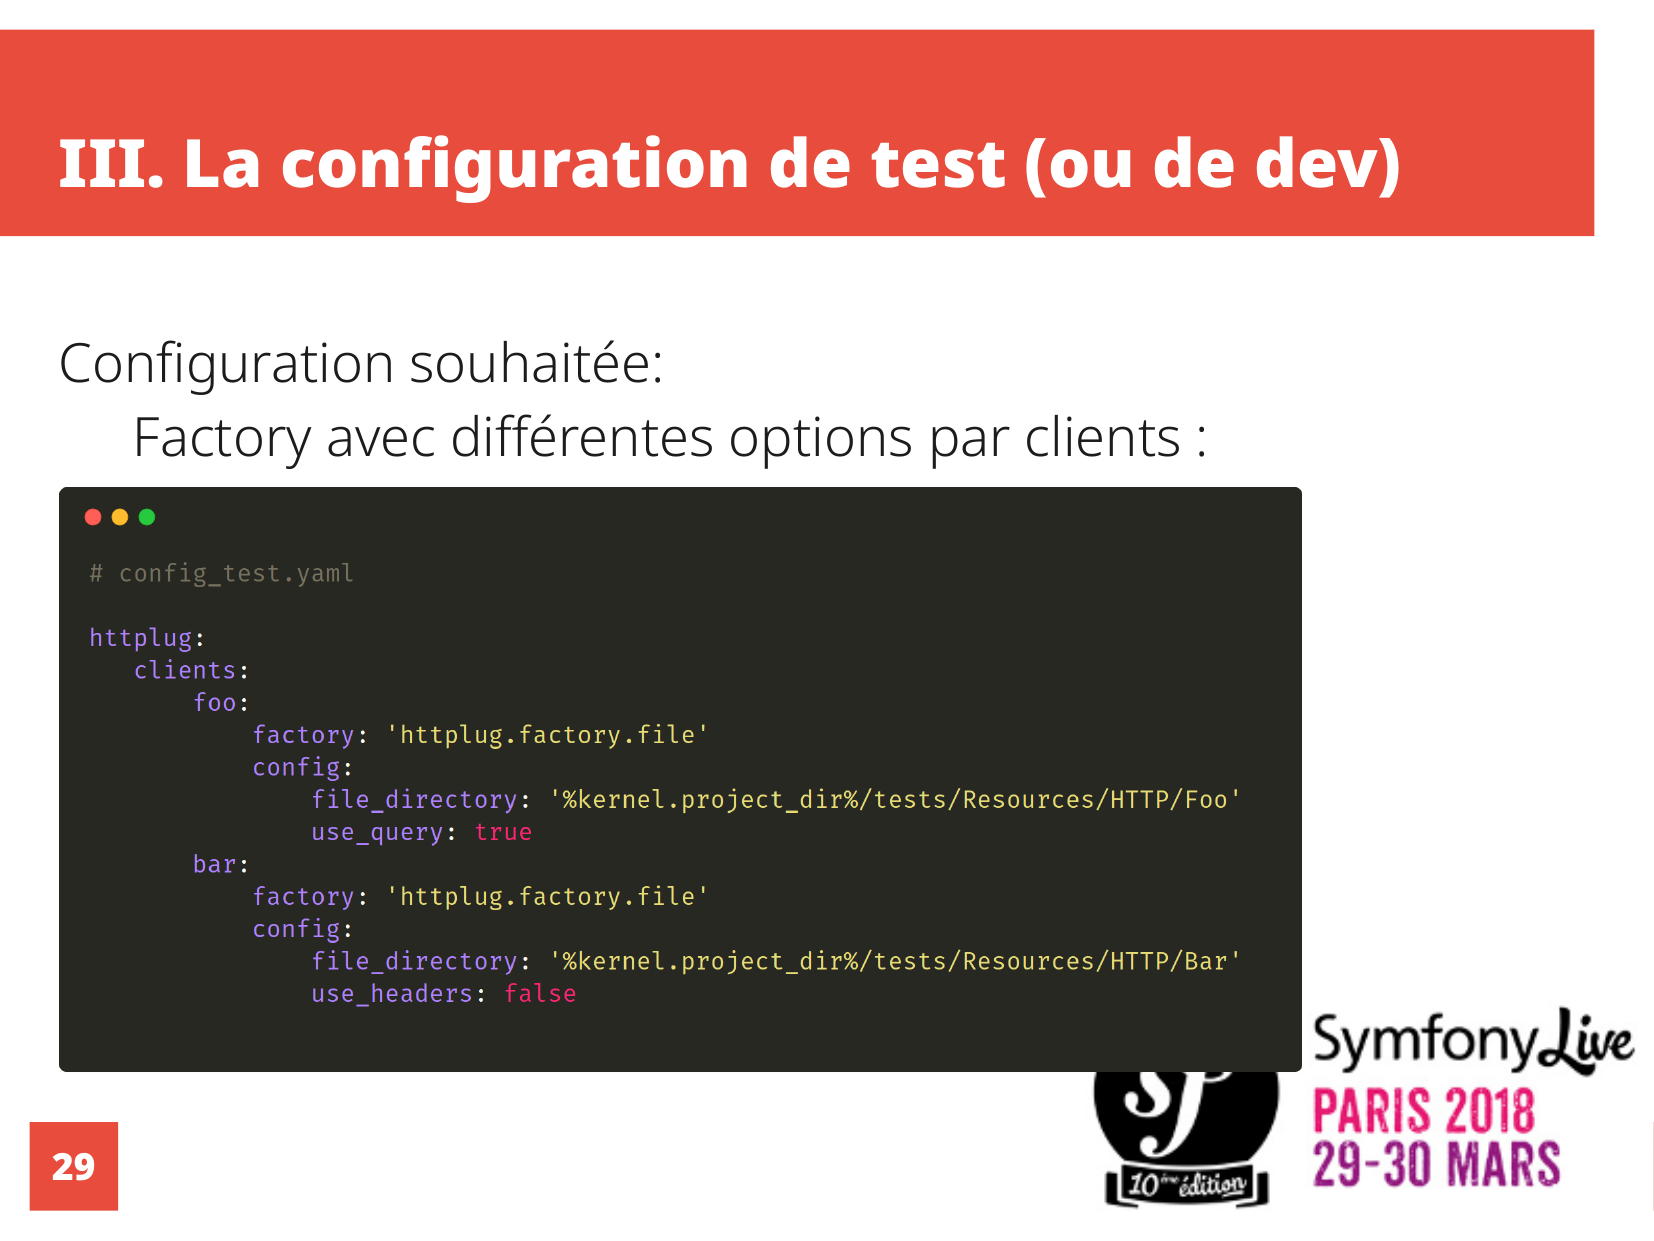

# III. La configuration de test (ou de dev)
Configuration souhaitée:
	Factory avec différentes options par clients :
29